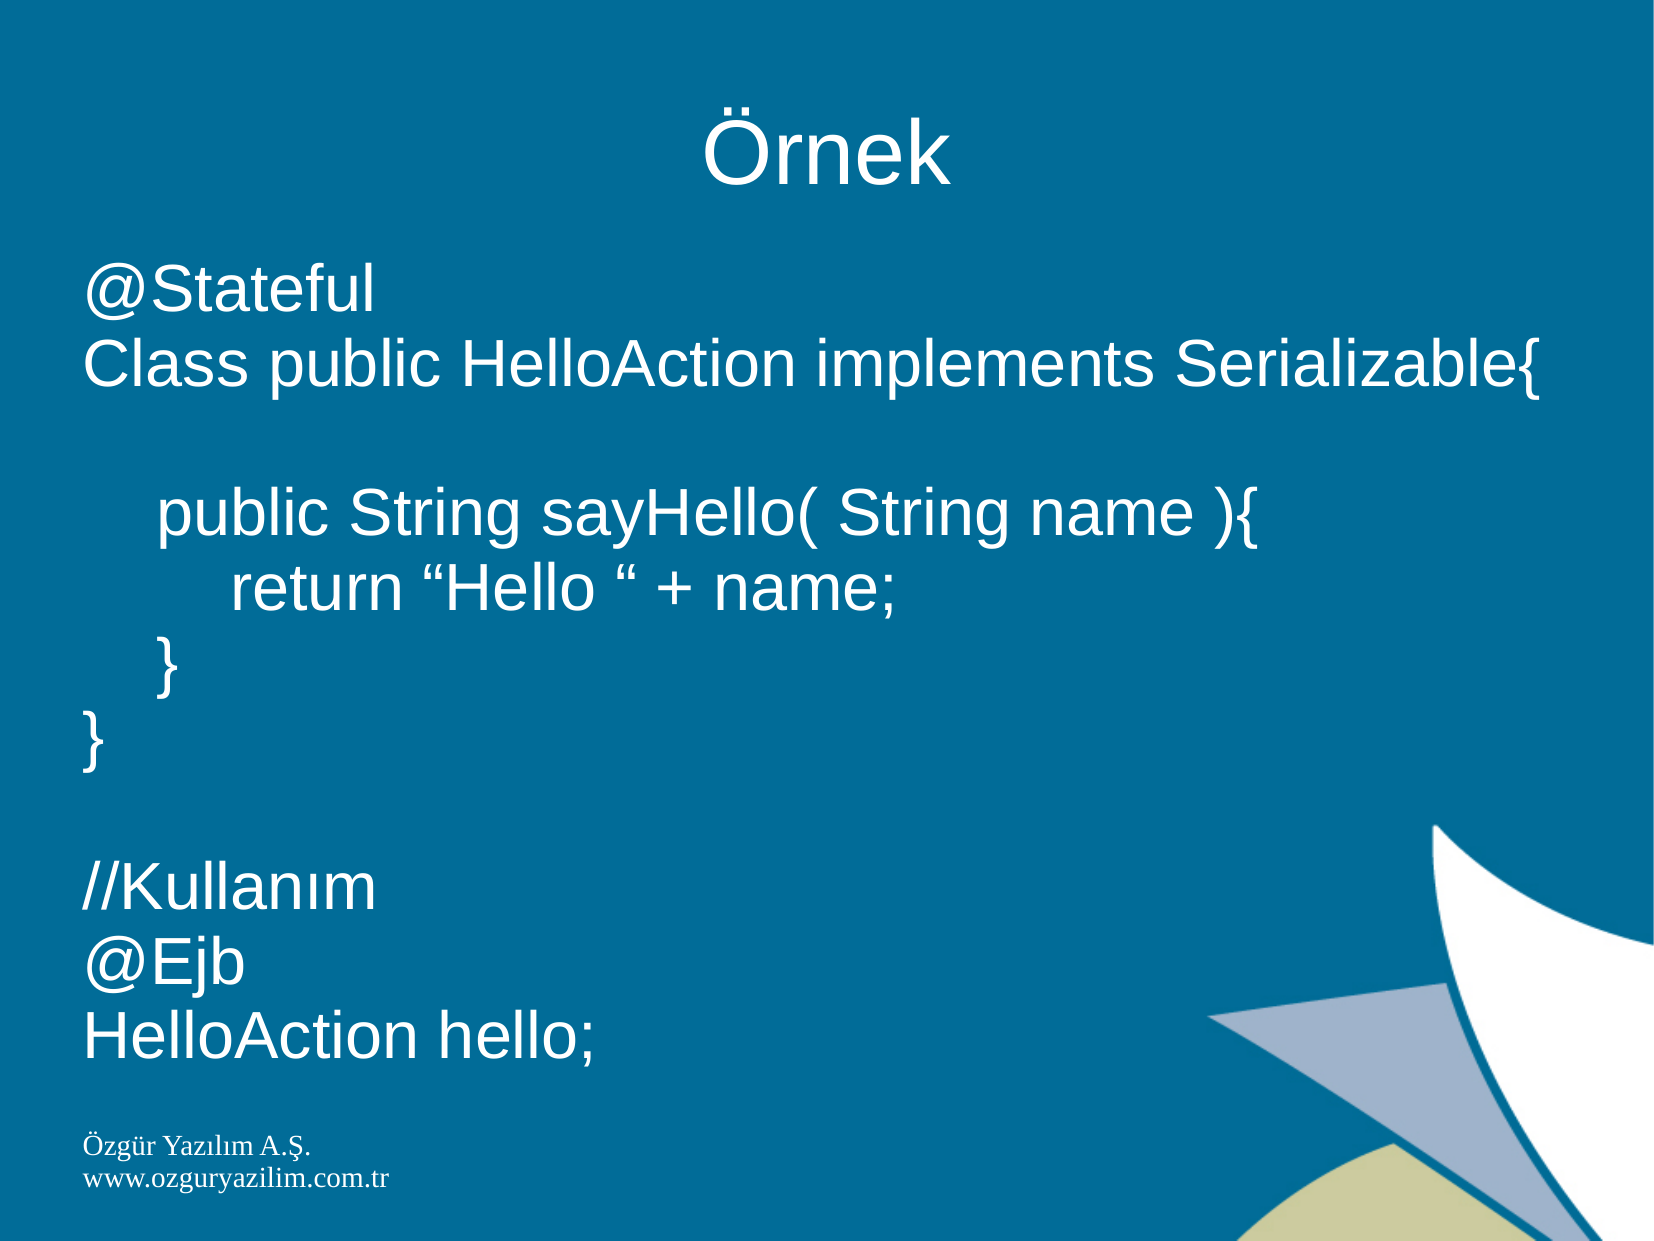

# Örnek
@Stateful
Class public HelloAction implements Serializable{
	public String sayHello( String name ){
		return “Hello “ + name;
	}
}
//Kullanım
@Ejb
HelloAction hello;